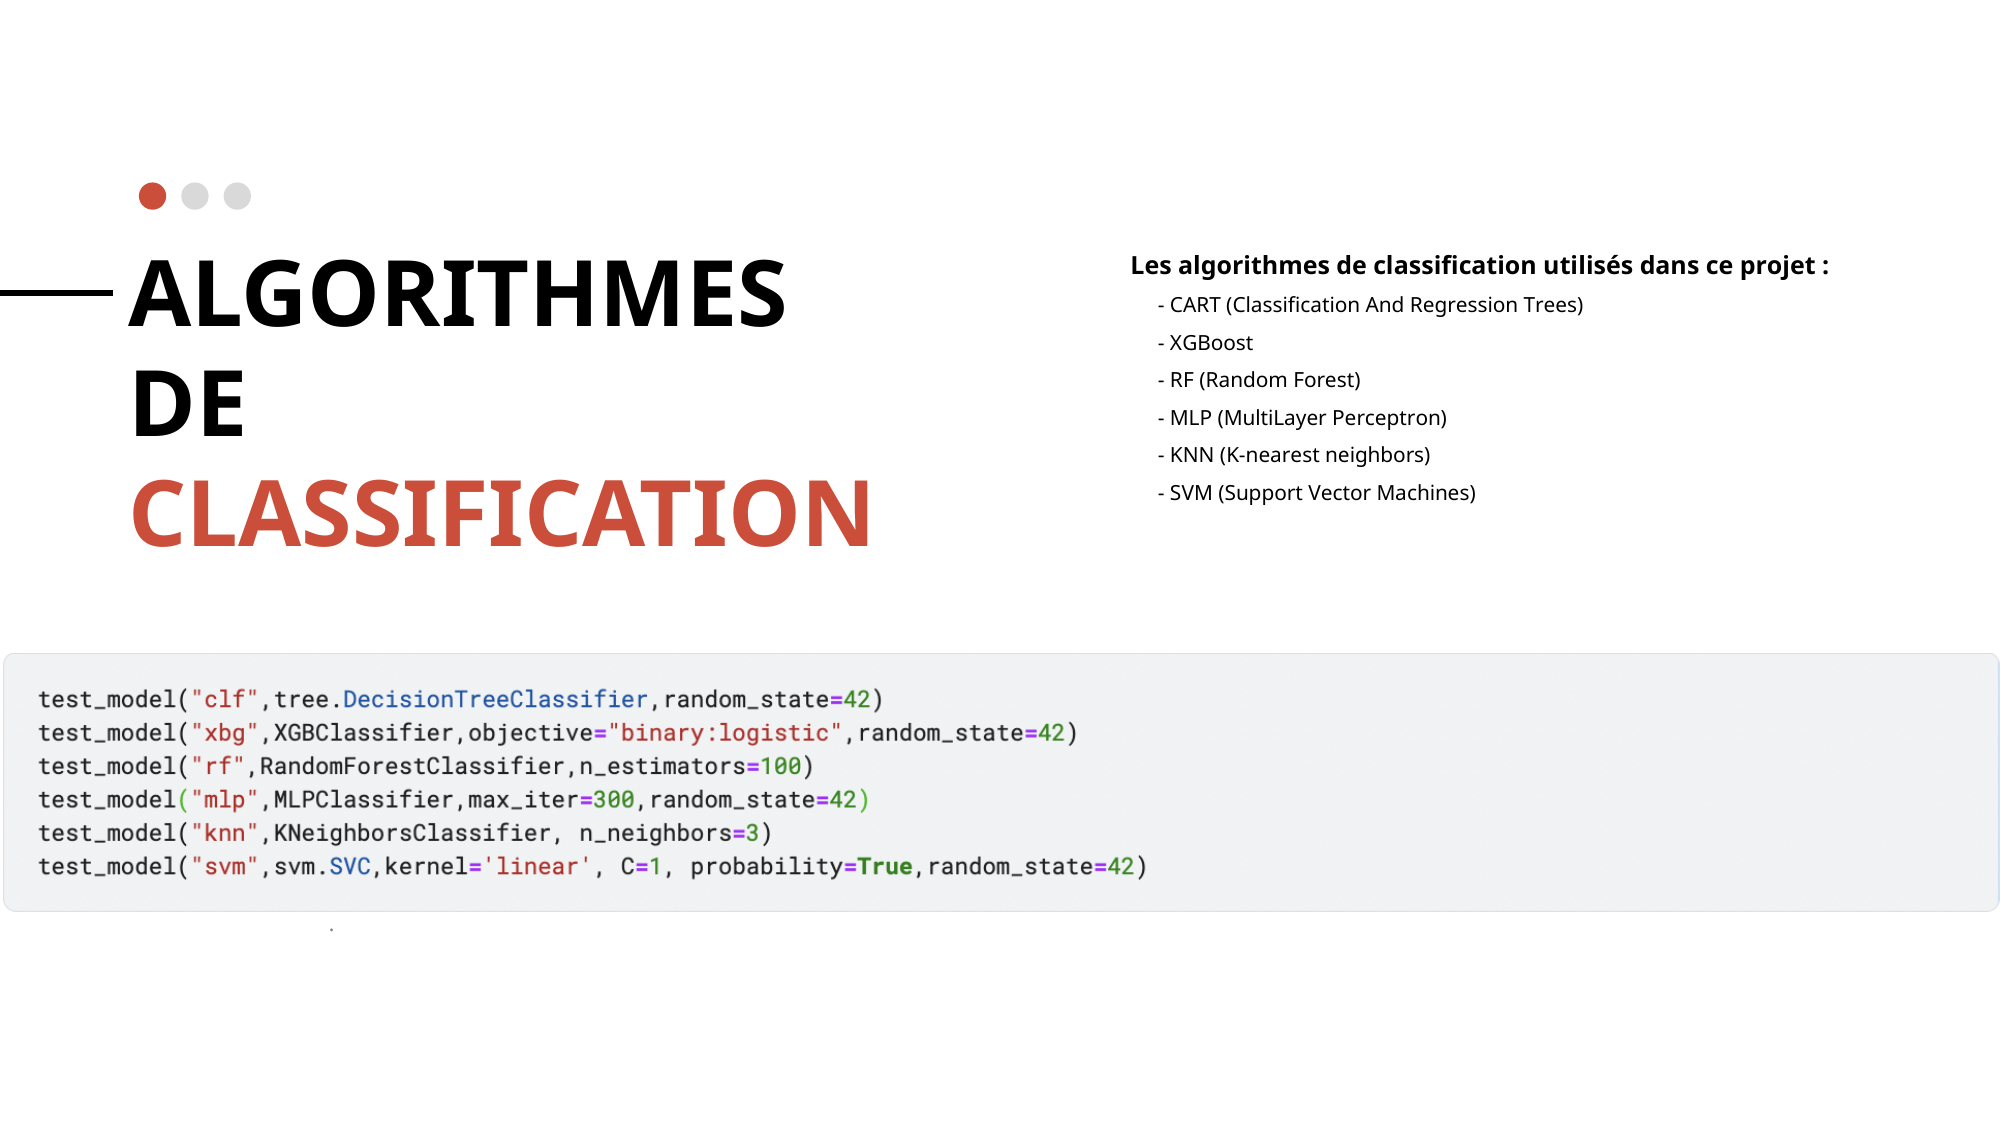

Les algorithmes de classification utilisés dans ce projet :
     - CART (Classification And Regression Trees)
     - XGBoost
     - RF (Random Forest)
     - MLP (MultiLayer Perceptron)
     - KNN (K-nearest neighbors)
     - SVM (Support Vector Machines)
ALGORITHMES DE
CLASSIFICATION

.